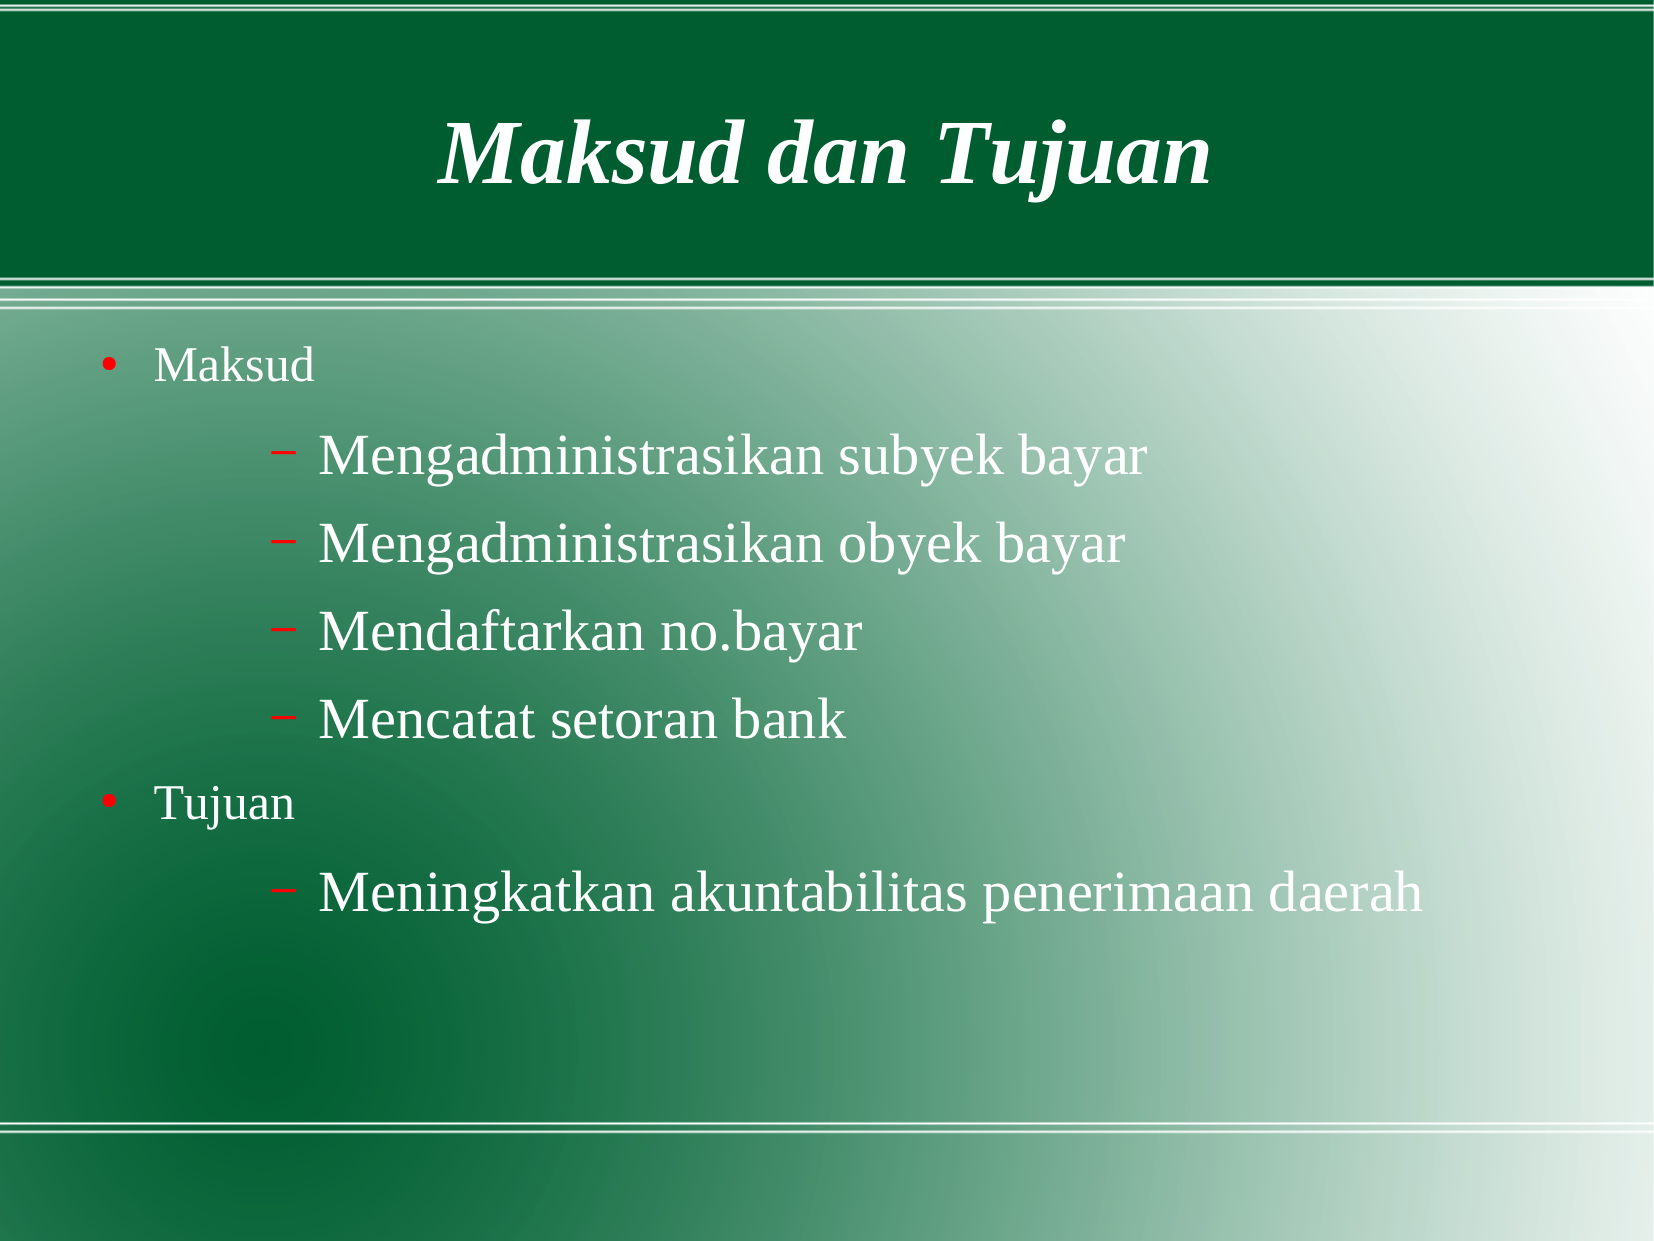

# Maksud dan Tujuan
Maksud
Mengadministrasikan subyek bayar
Mengadministrasikan obyek bayar
Mendaftarkan no.bayar
Mencatat setoran bank
Tujuan
Meningkatkan akuntabilitas penerimaan daerah